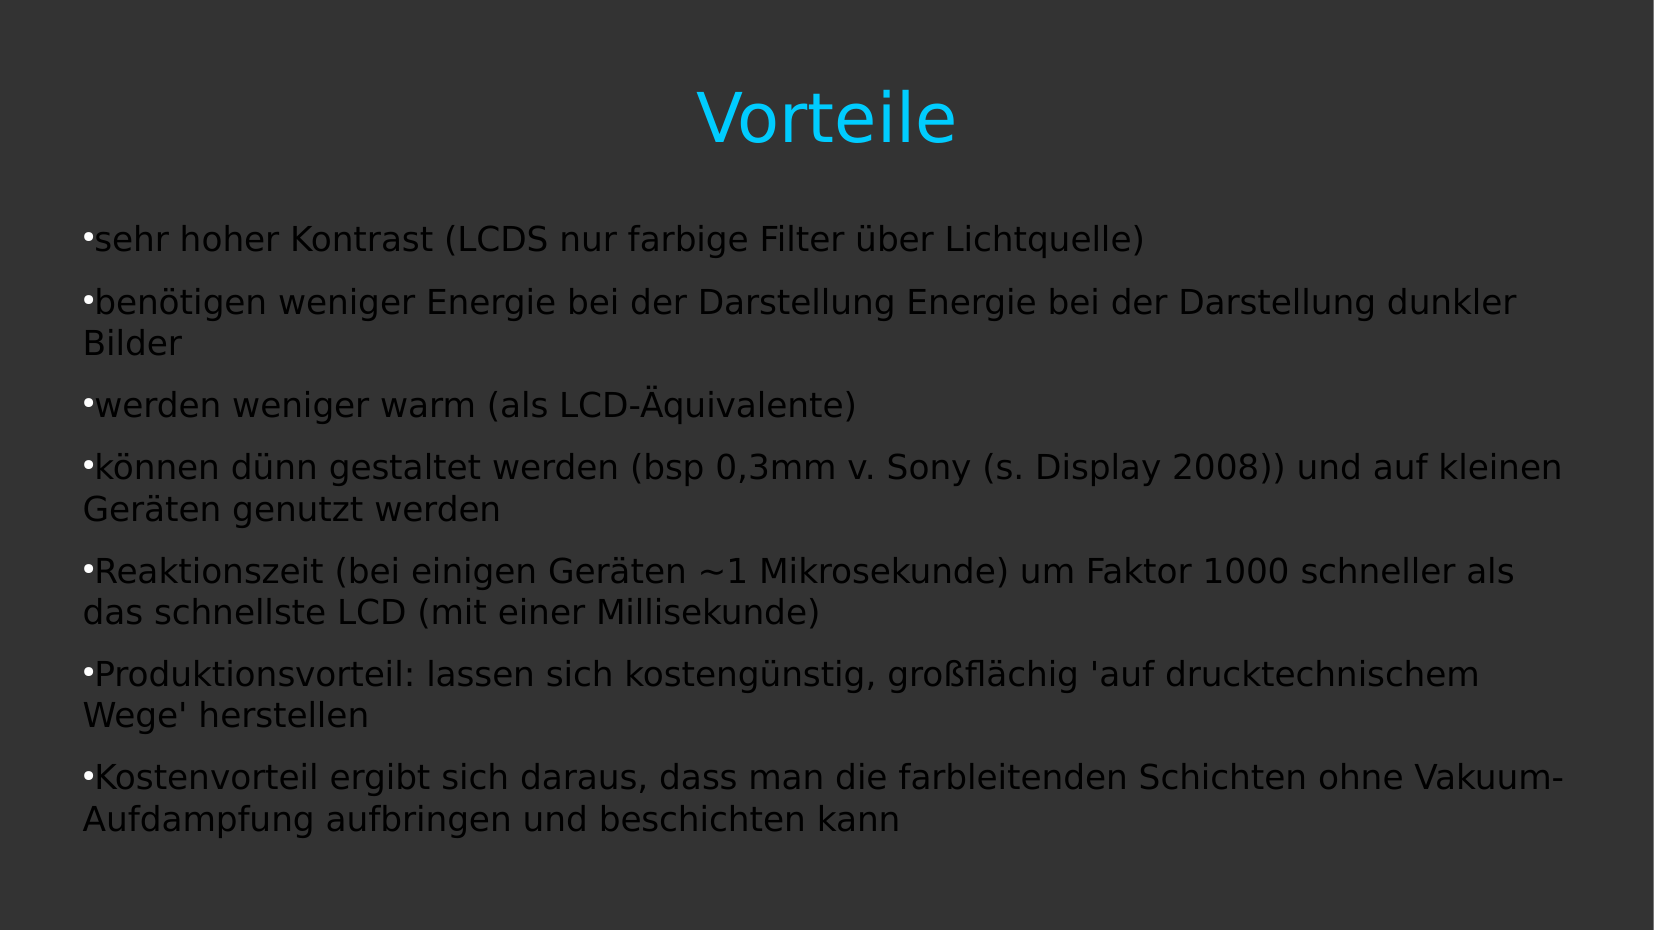

# Vorteile
sehr hoher Kontrast (LCDS nur farbige Filter über Lichtquelle)
benötigen weniger Energie bei der Darstellung Energie bei der Darstellung dunkler Bilder
werden weniger warm (als LCD-Äquivalente)
können dünn gestaltet werden (bsp 0,3mm v. Sony (s. Display 2008)) und auf kleinen Geräten genutzt werden
Reaktionszeit (bei einigen Geräten ~1 Mikrosekunde) um Faktor 1000 schneller als das schnellste LCD (mit einer Millisekunde)
Produktionsvorteil: lassen sich kostengünstig, großflächig 'auf drucktechnischem Wege' herstellen
Kostenvorteil ergibt sich daraus, dass man die farbleitenden Schichten ohne Vakuum-Aufdampfung aufbringen und beschichten kann